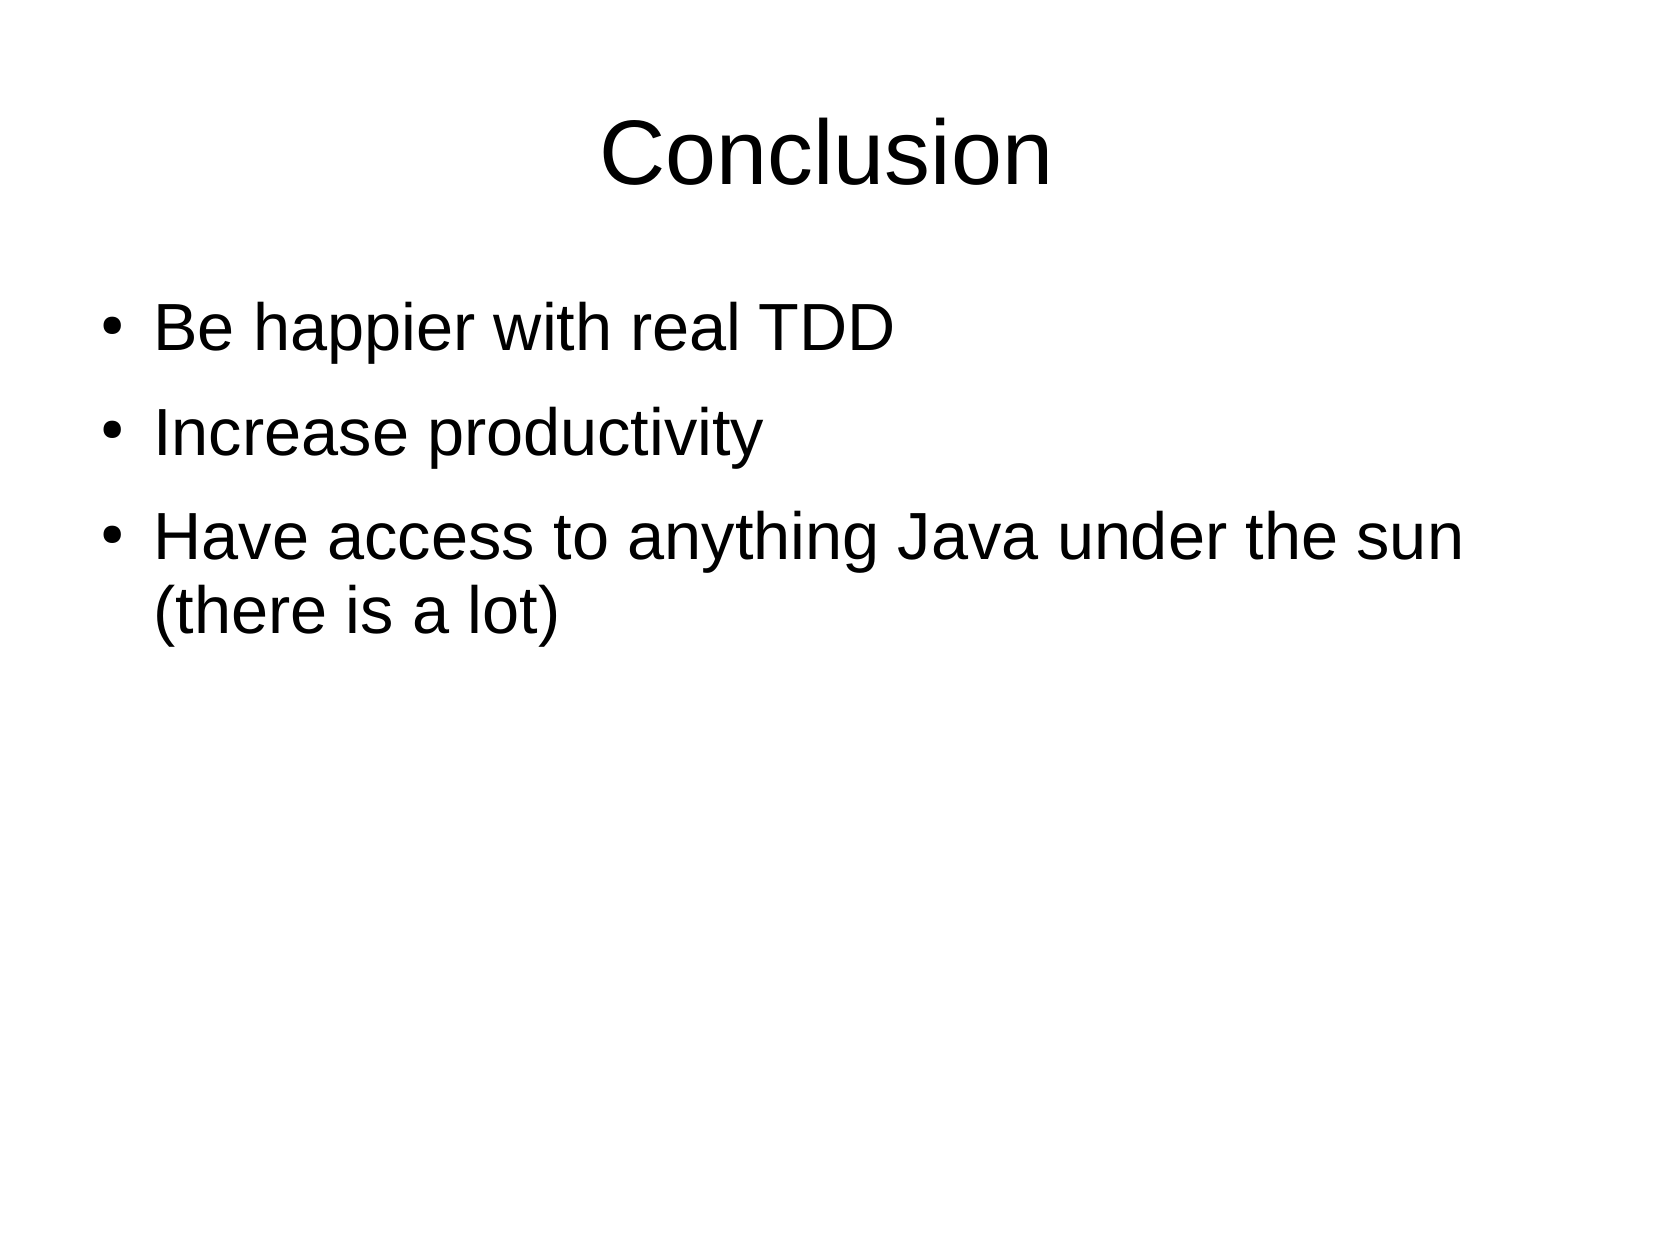

# Conclusion
Be happier with real TDD
Increase productivity
Have access to anything Java under the sun (there is a lot)